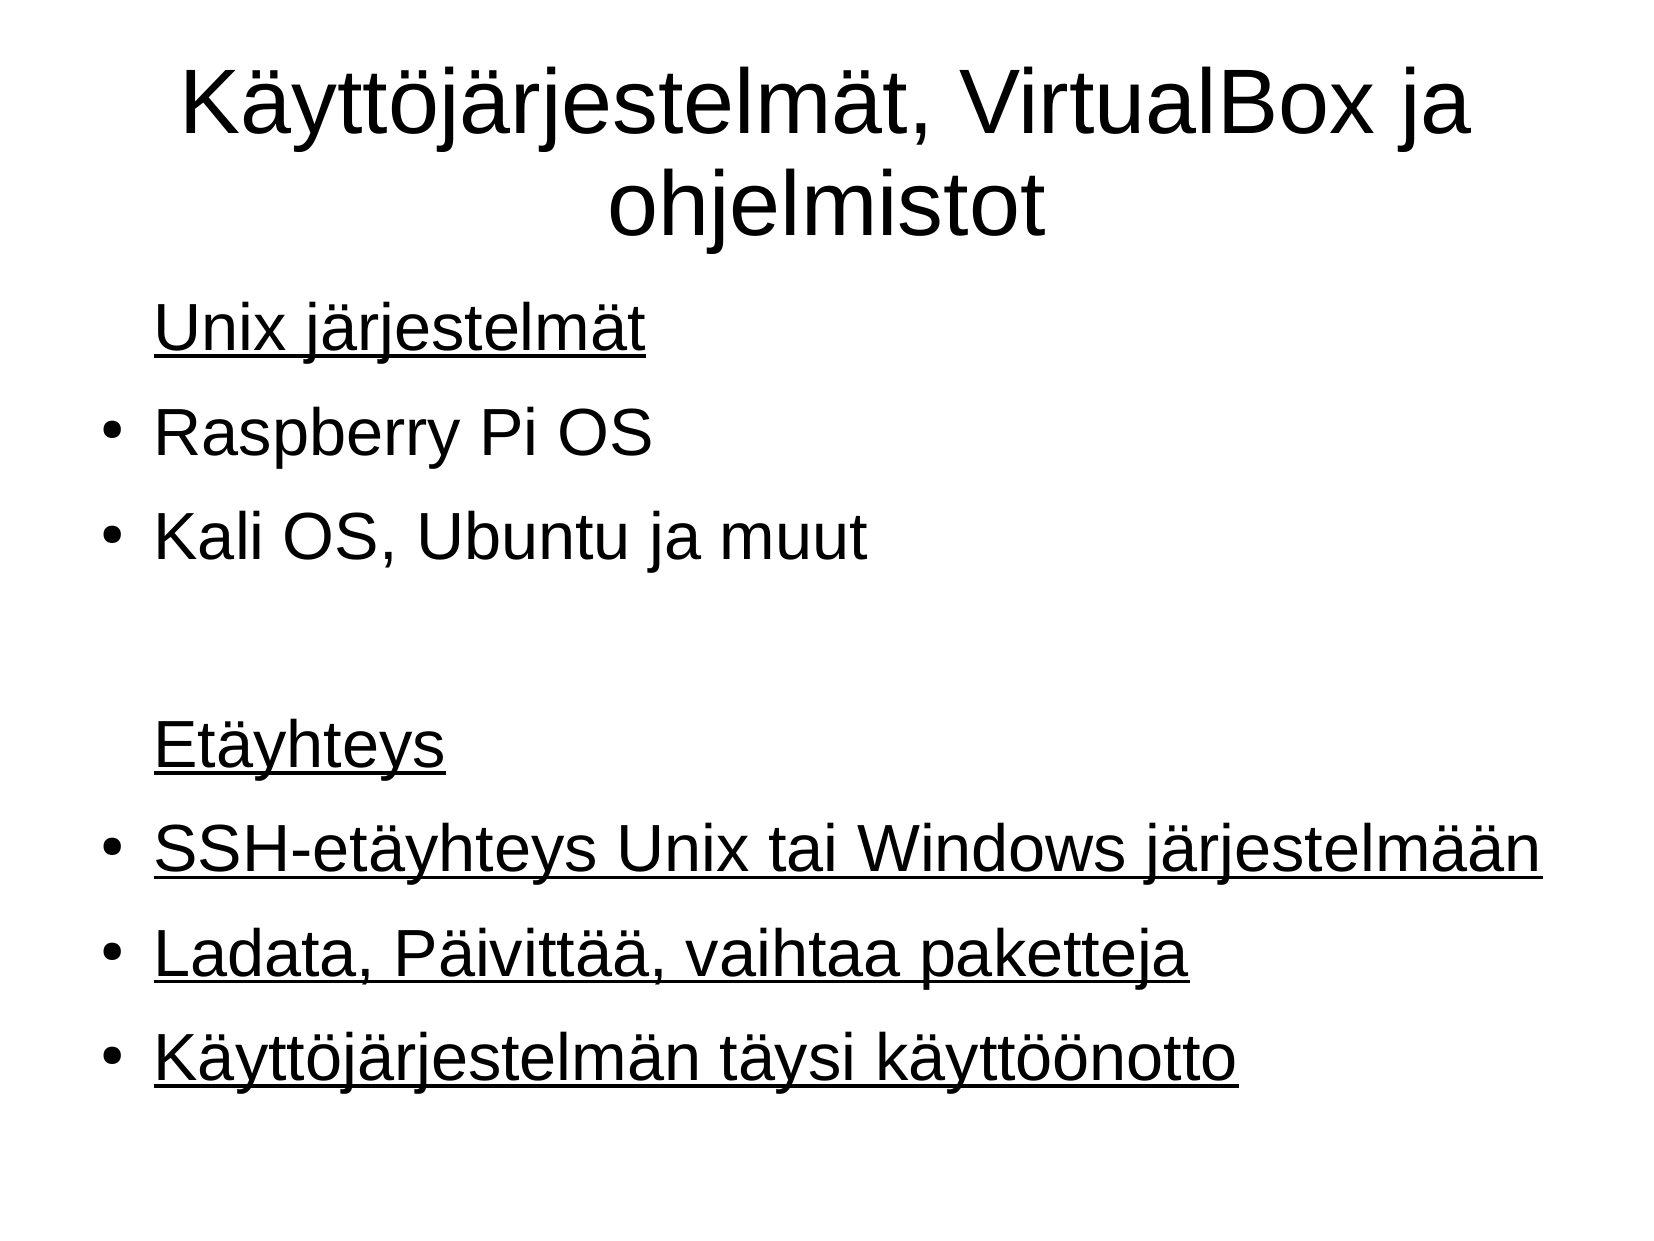

# Käyttöjärjestelmät, VirtualBox ja ohjelmistot
Unix järjestelmät
Raspberry Pi OS
Kali OS, Ubuntu ja muut
Etäyhteys
SSH-etäyhteys Unix tai Windows järjestelmään
Ladata, Päivittää, vaihtaa paketteja
Käyttöjärjestelmän täysi käyttöönotto